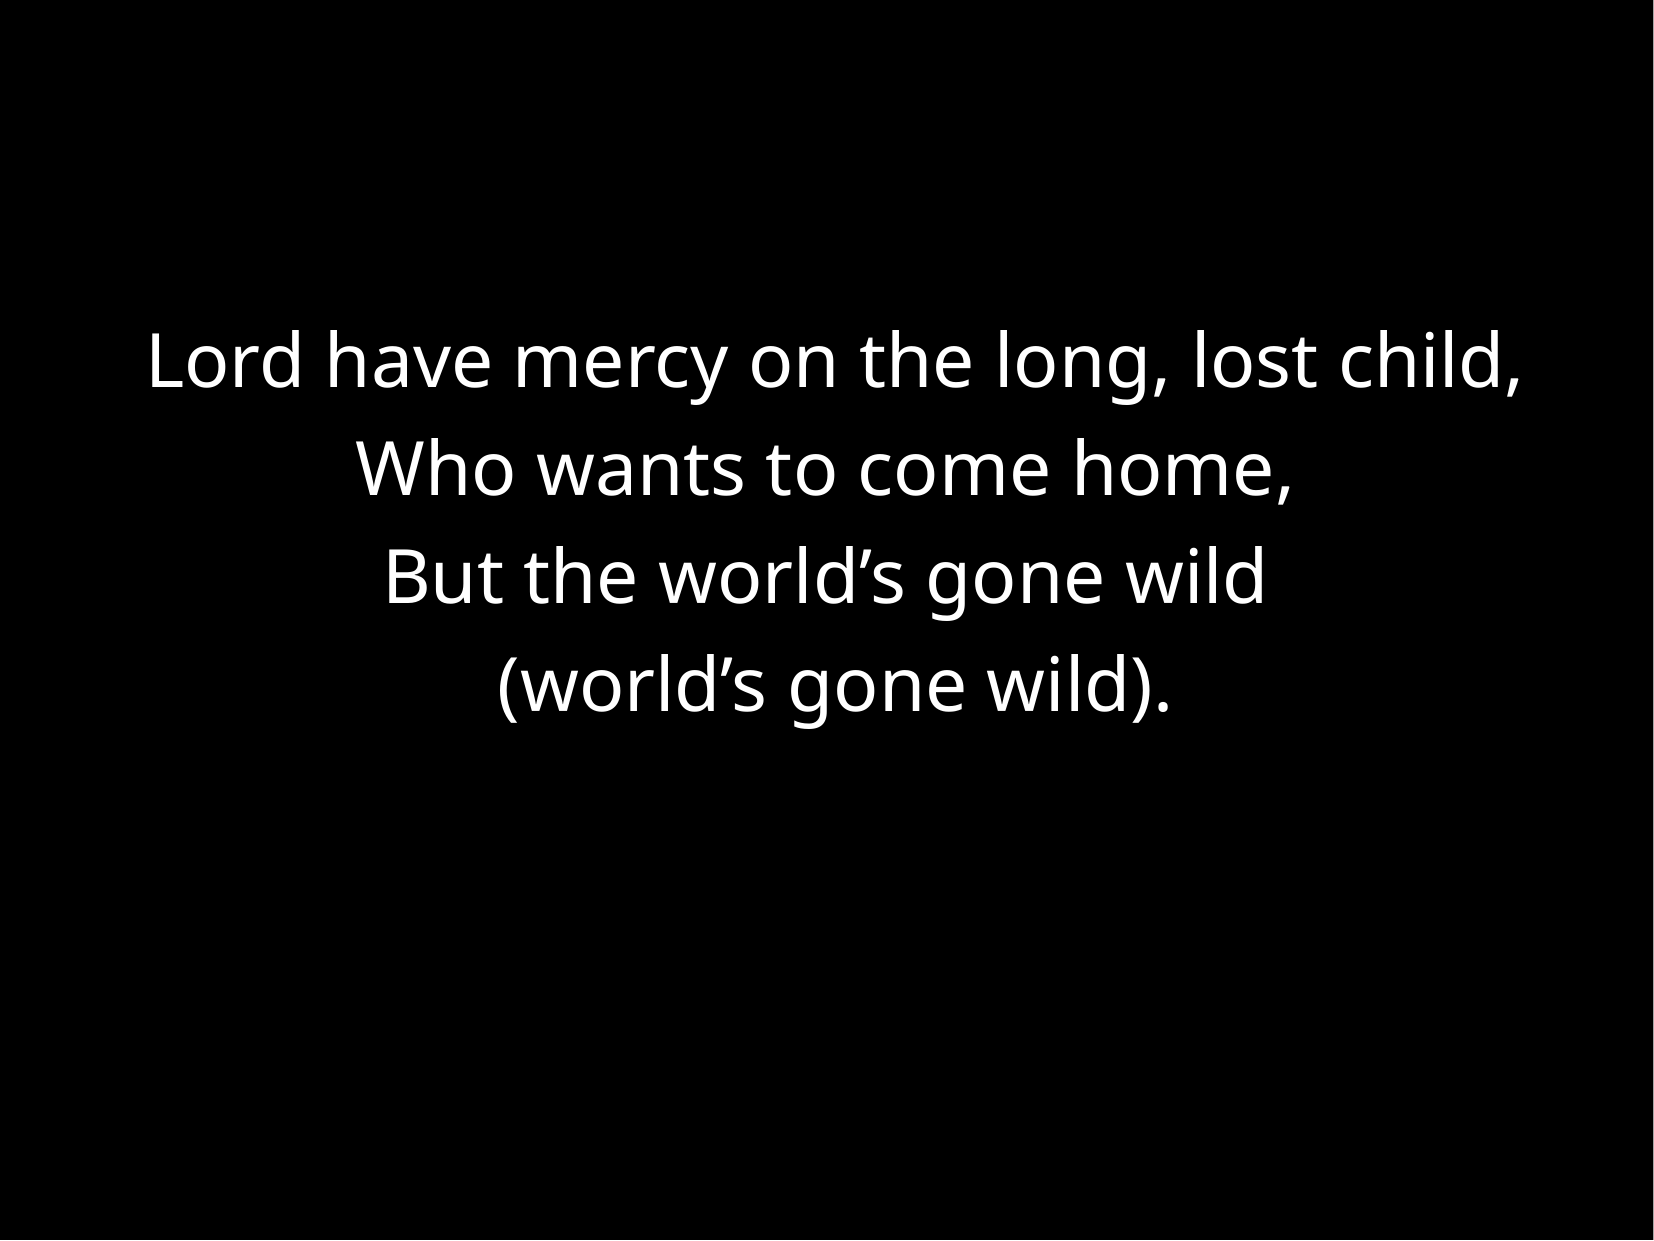

#
Lord have mercy on the long, lost child,
Who wants to come home,
But the world’s gone wild
(world’s gone wild).